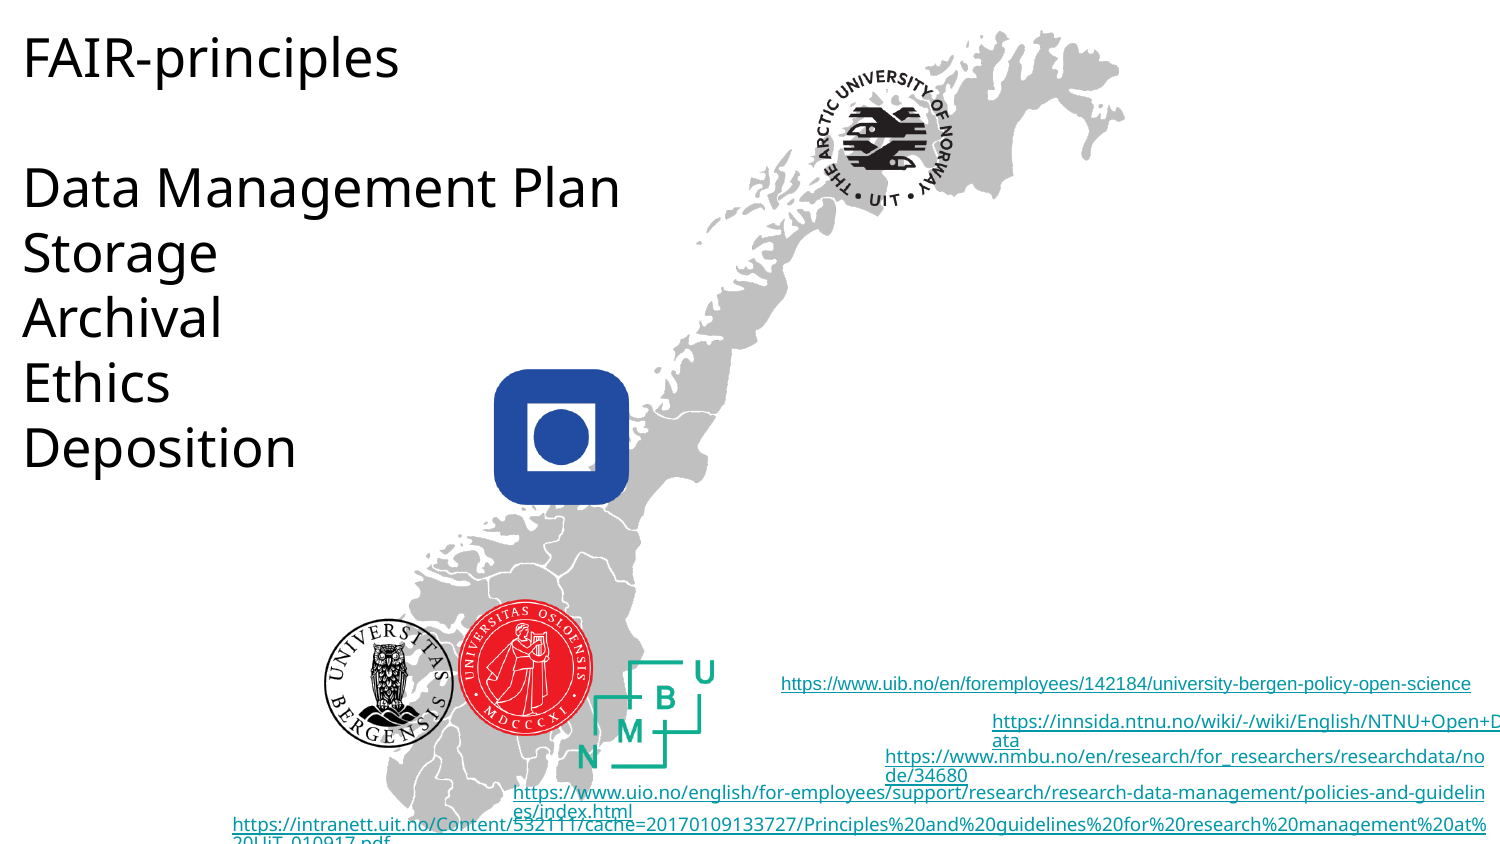

FAIR-principles
Data Management Plan
Storage
Archival
Ethics
Deposition
https://www.uib.no/en/foremployees/142184/university-bergen-policy-open-science
https://innsida.ntnu.no/wiki/-/wiki/English/NTNU+Open+Data
https://www.nmbu.no/en/research/for_researchers/researchdata/node/34680
https://www.uio.no/english/for-employees/support/research/research-data-management/policies-and-guidelines/index.html
https://intranett.uit.no/Content/532111/cache=20170109133727/Principles%20and%20guidelines%20for%20research%20management%20at%20UiT_010917.pdf